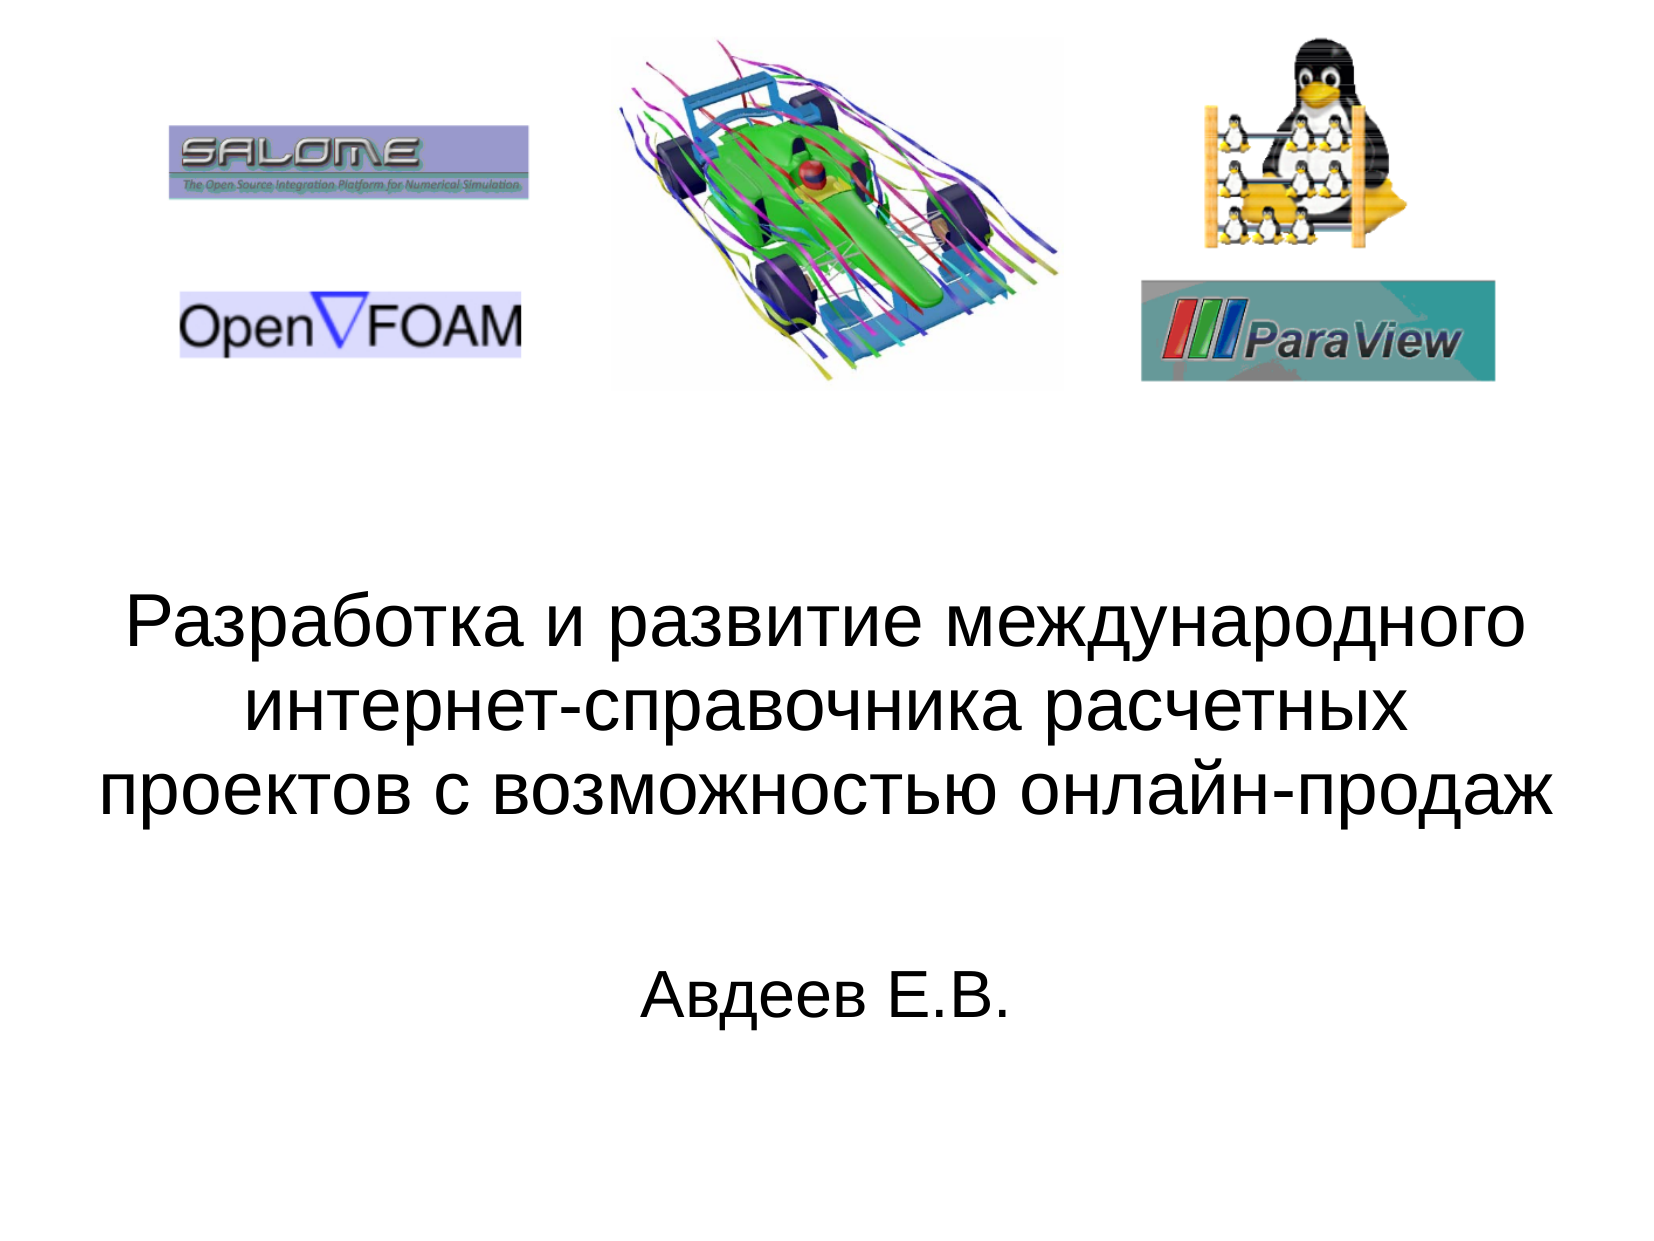

# Разработка и развитие международного интернет-справочника расчетных проектов с возможностью онлайн-продаж
Авдеев Е.В.